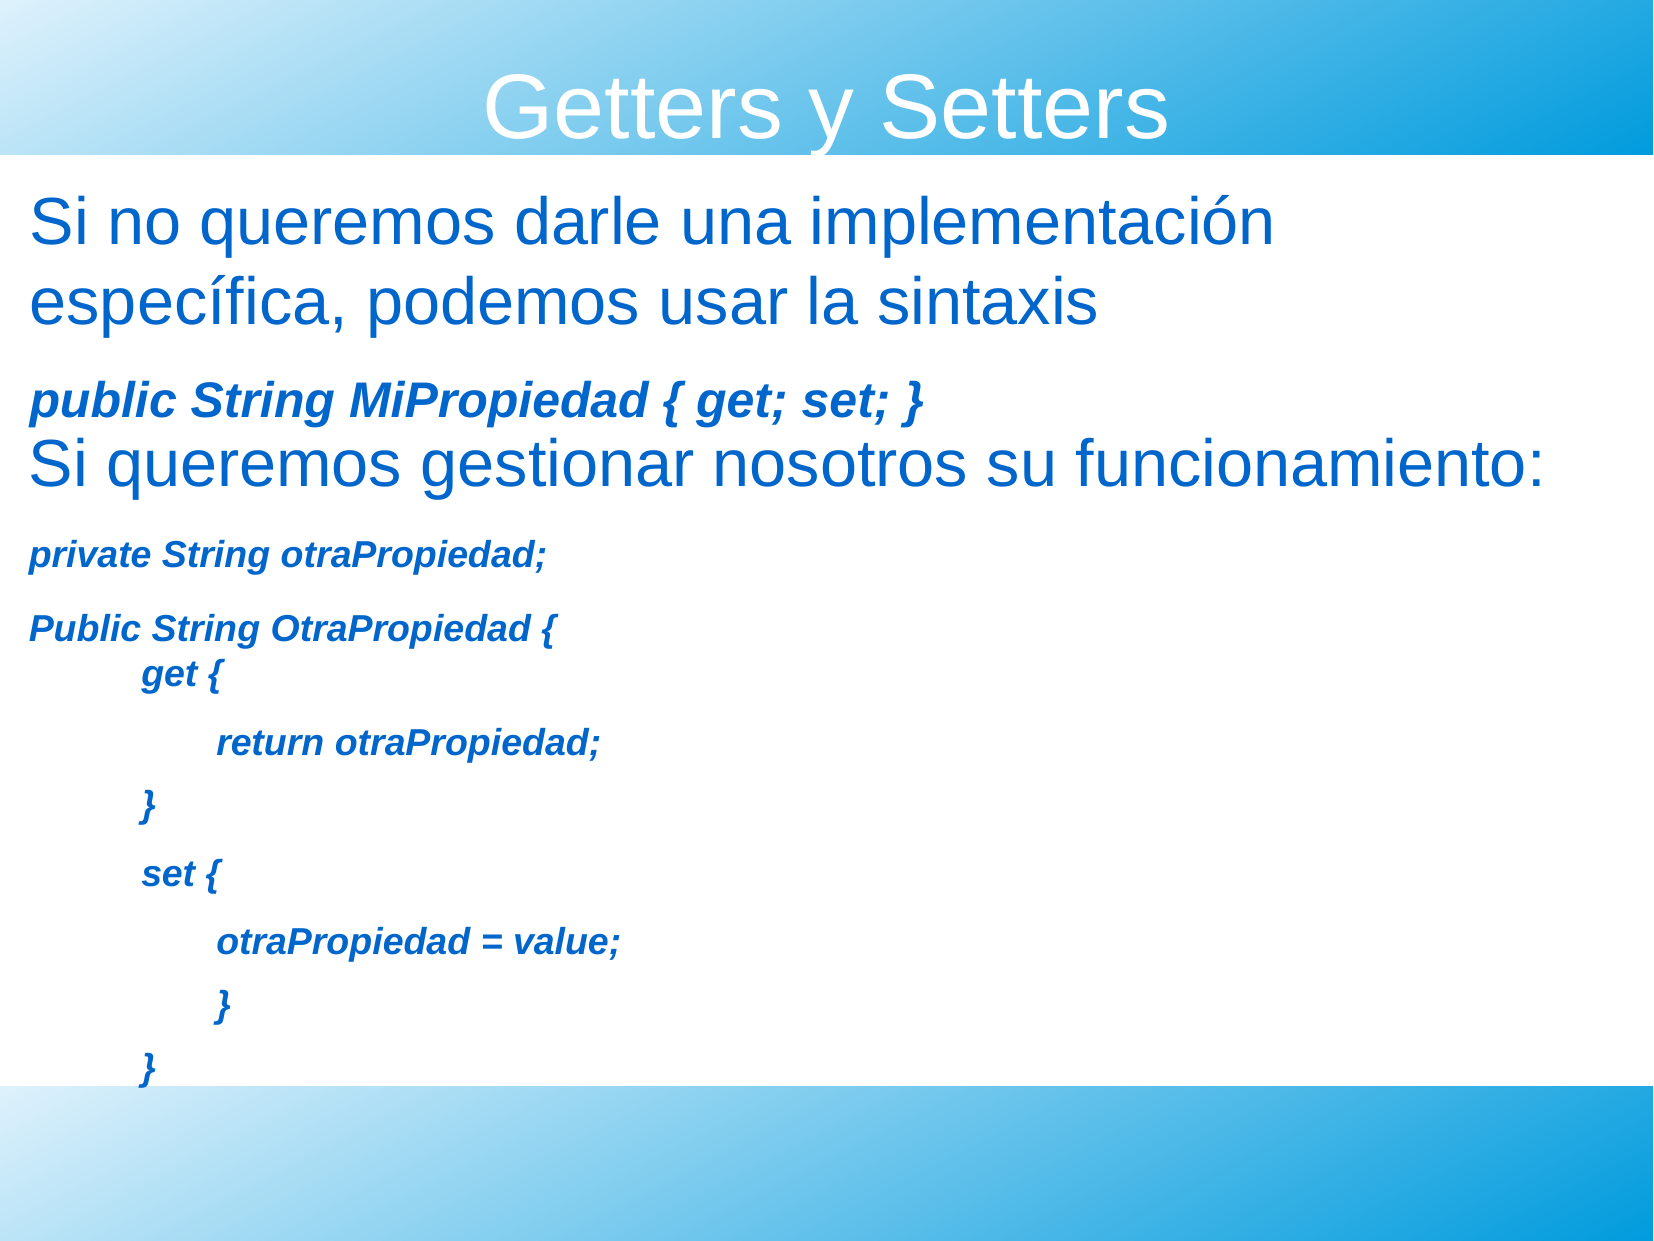

# Getters y Setters
Si no queremos darle una implementación específica, podemos usar la sintaxis
public String MiPropiedad { get; set; }
Si queremos gestionar nosotros su funcionamiento:
private String otraPropiedad;
Public String OtraPropiedad {
get {
return otraPropiedad;
}
set {
otraPropiedad = value;
}
}